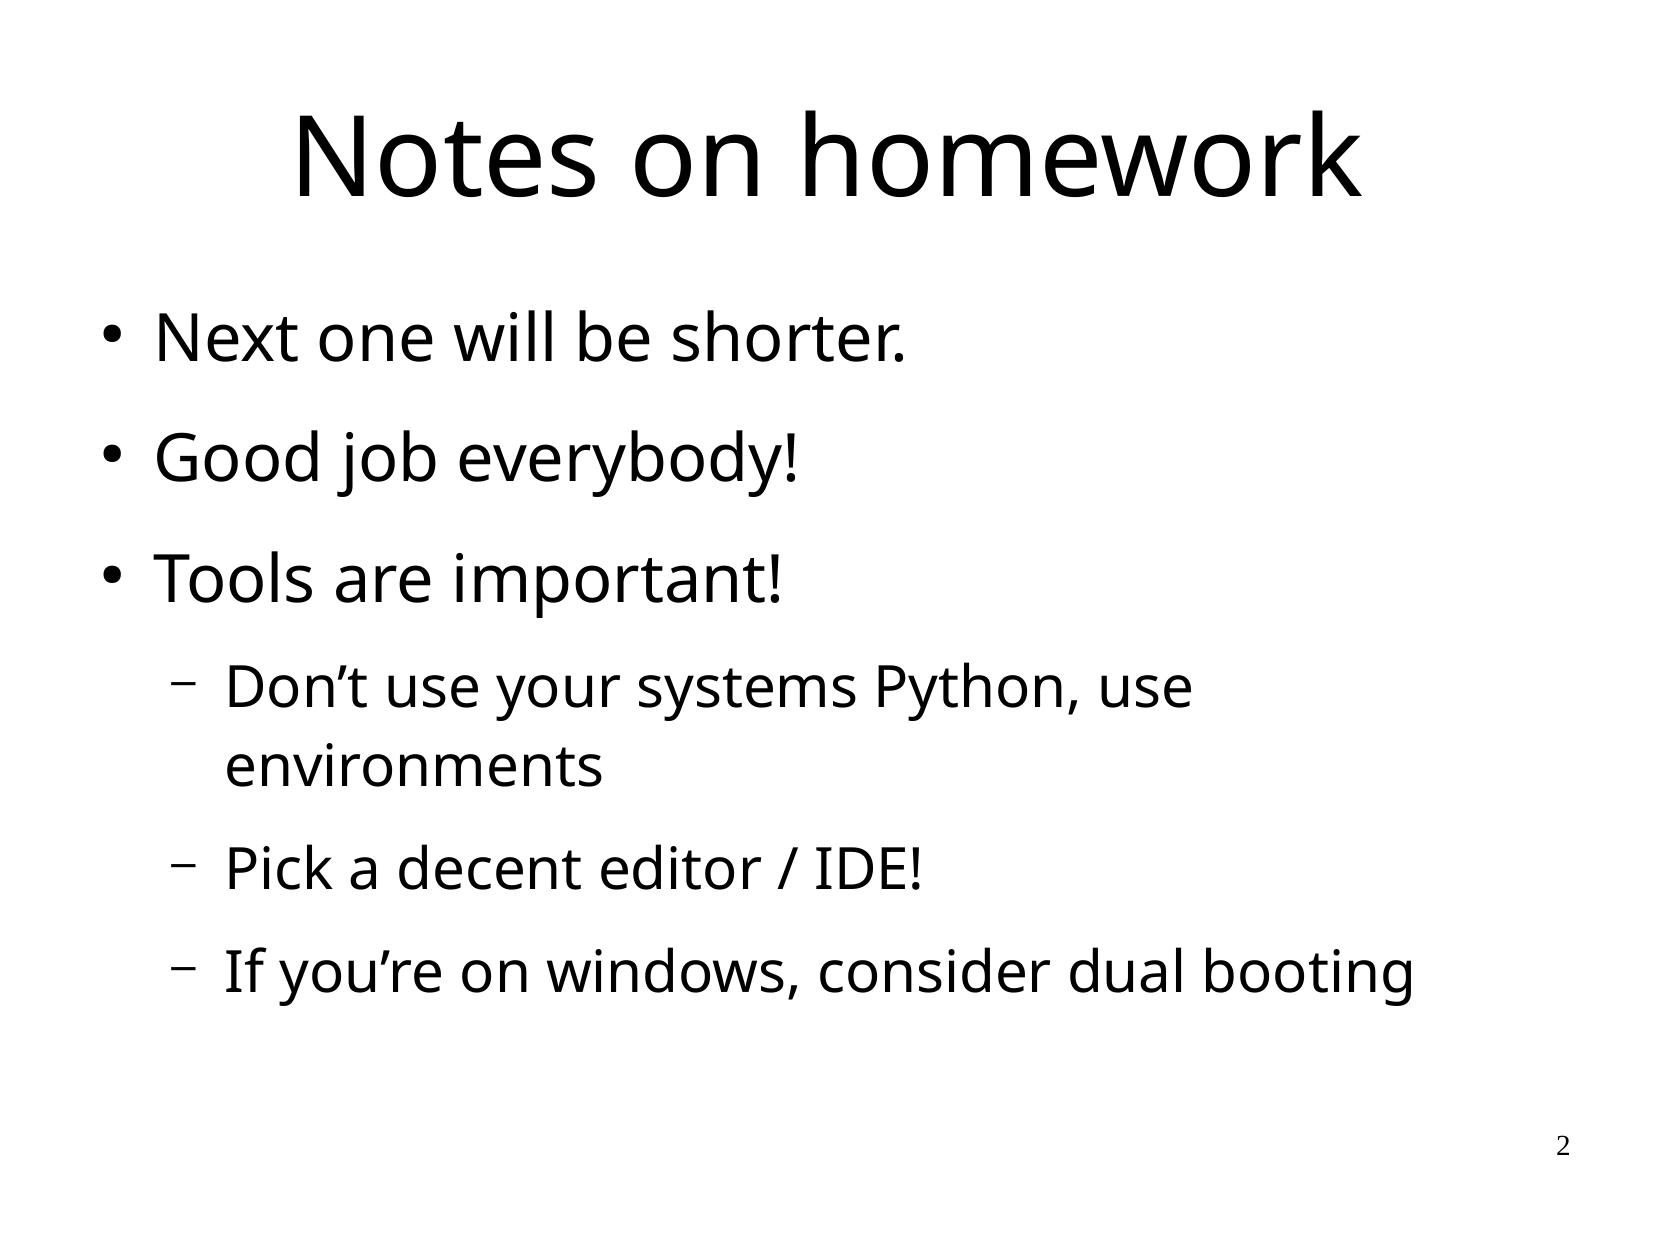

# Notes on homework
Next one will be shorter.
Good job everybody!
Tools are important!
Don’t use your systems Python, use environments
Pick a decent editor / IDE!
If you’re on windows, consider dual booting
2